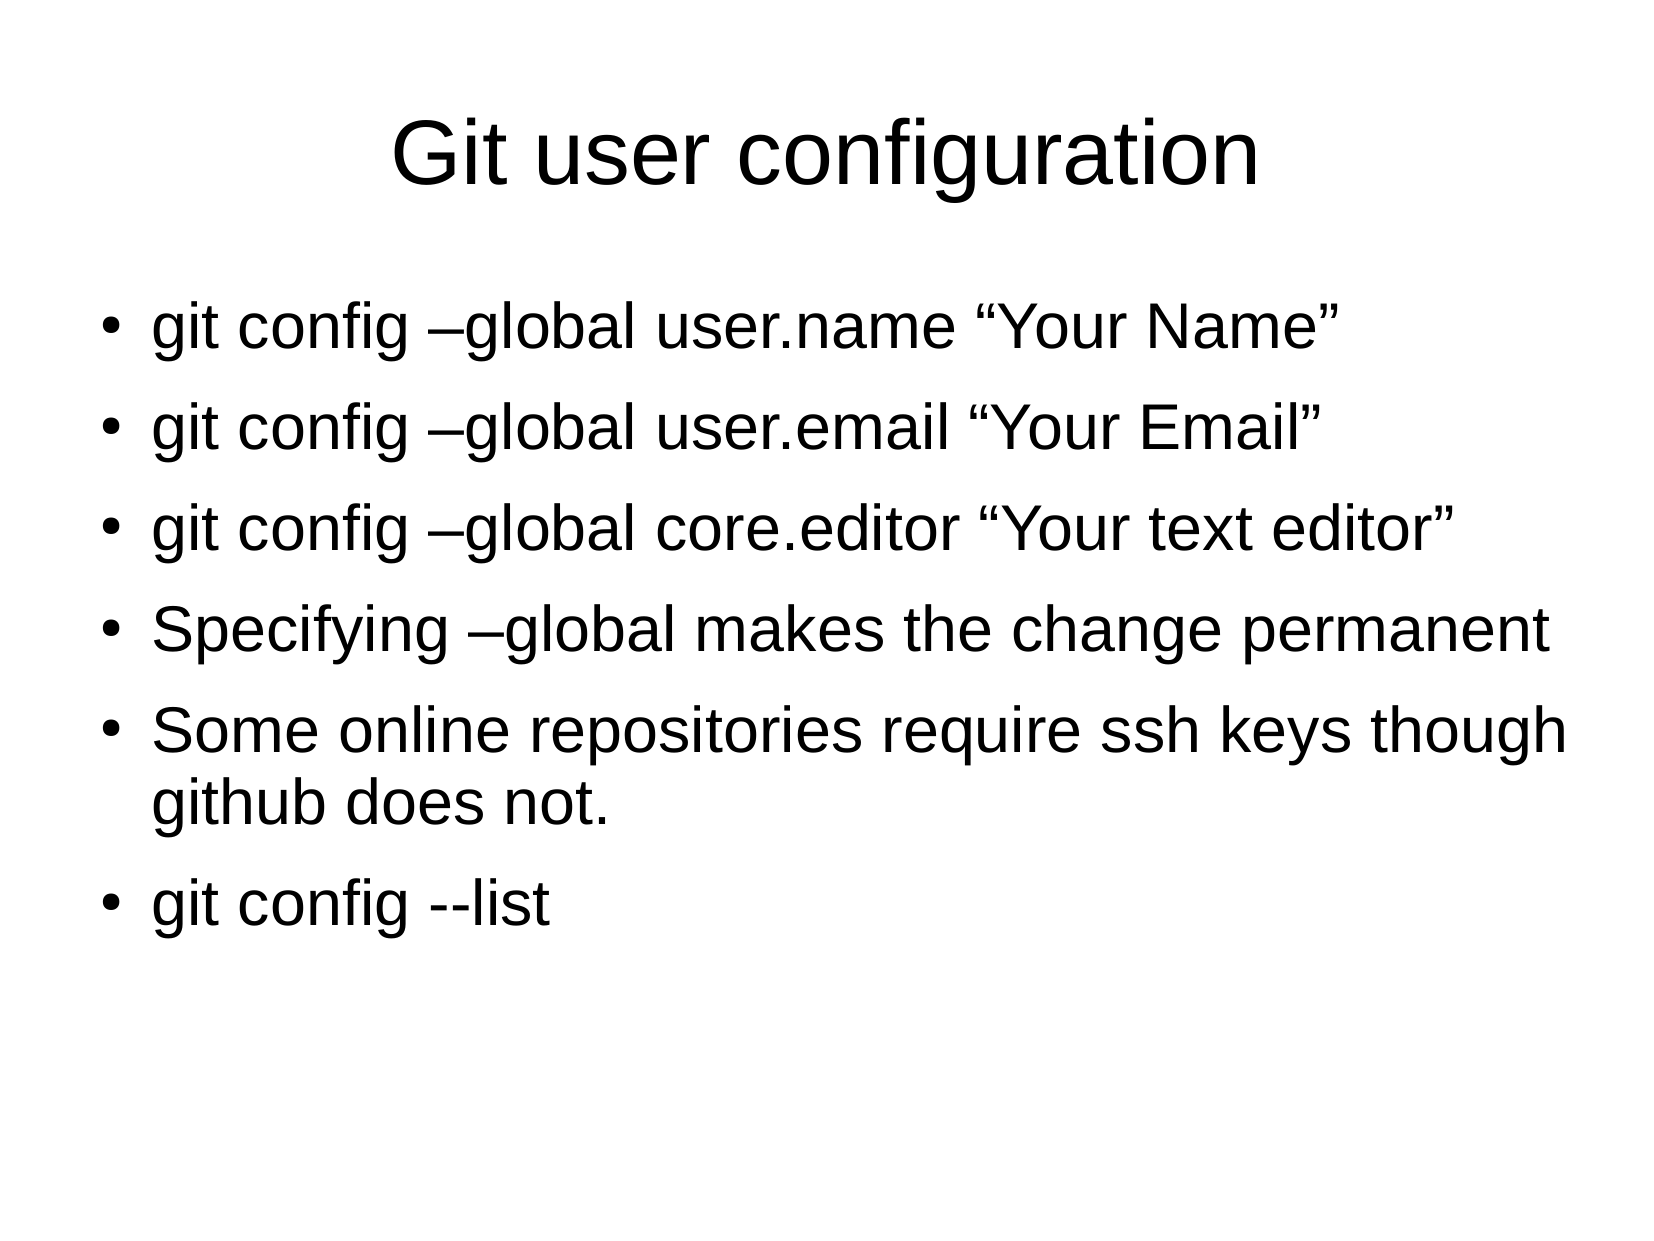

# Git user configuration
git config –global user.name “Your Name”
git config –global user.email “Your Email”
git config –global core.editor “Your text editor”
Specifying –global makes the change permanent
Some online repositories require ssh keys though github does not.
git config --list